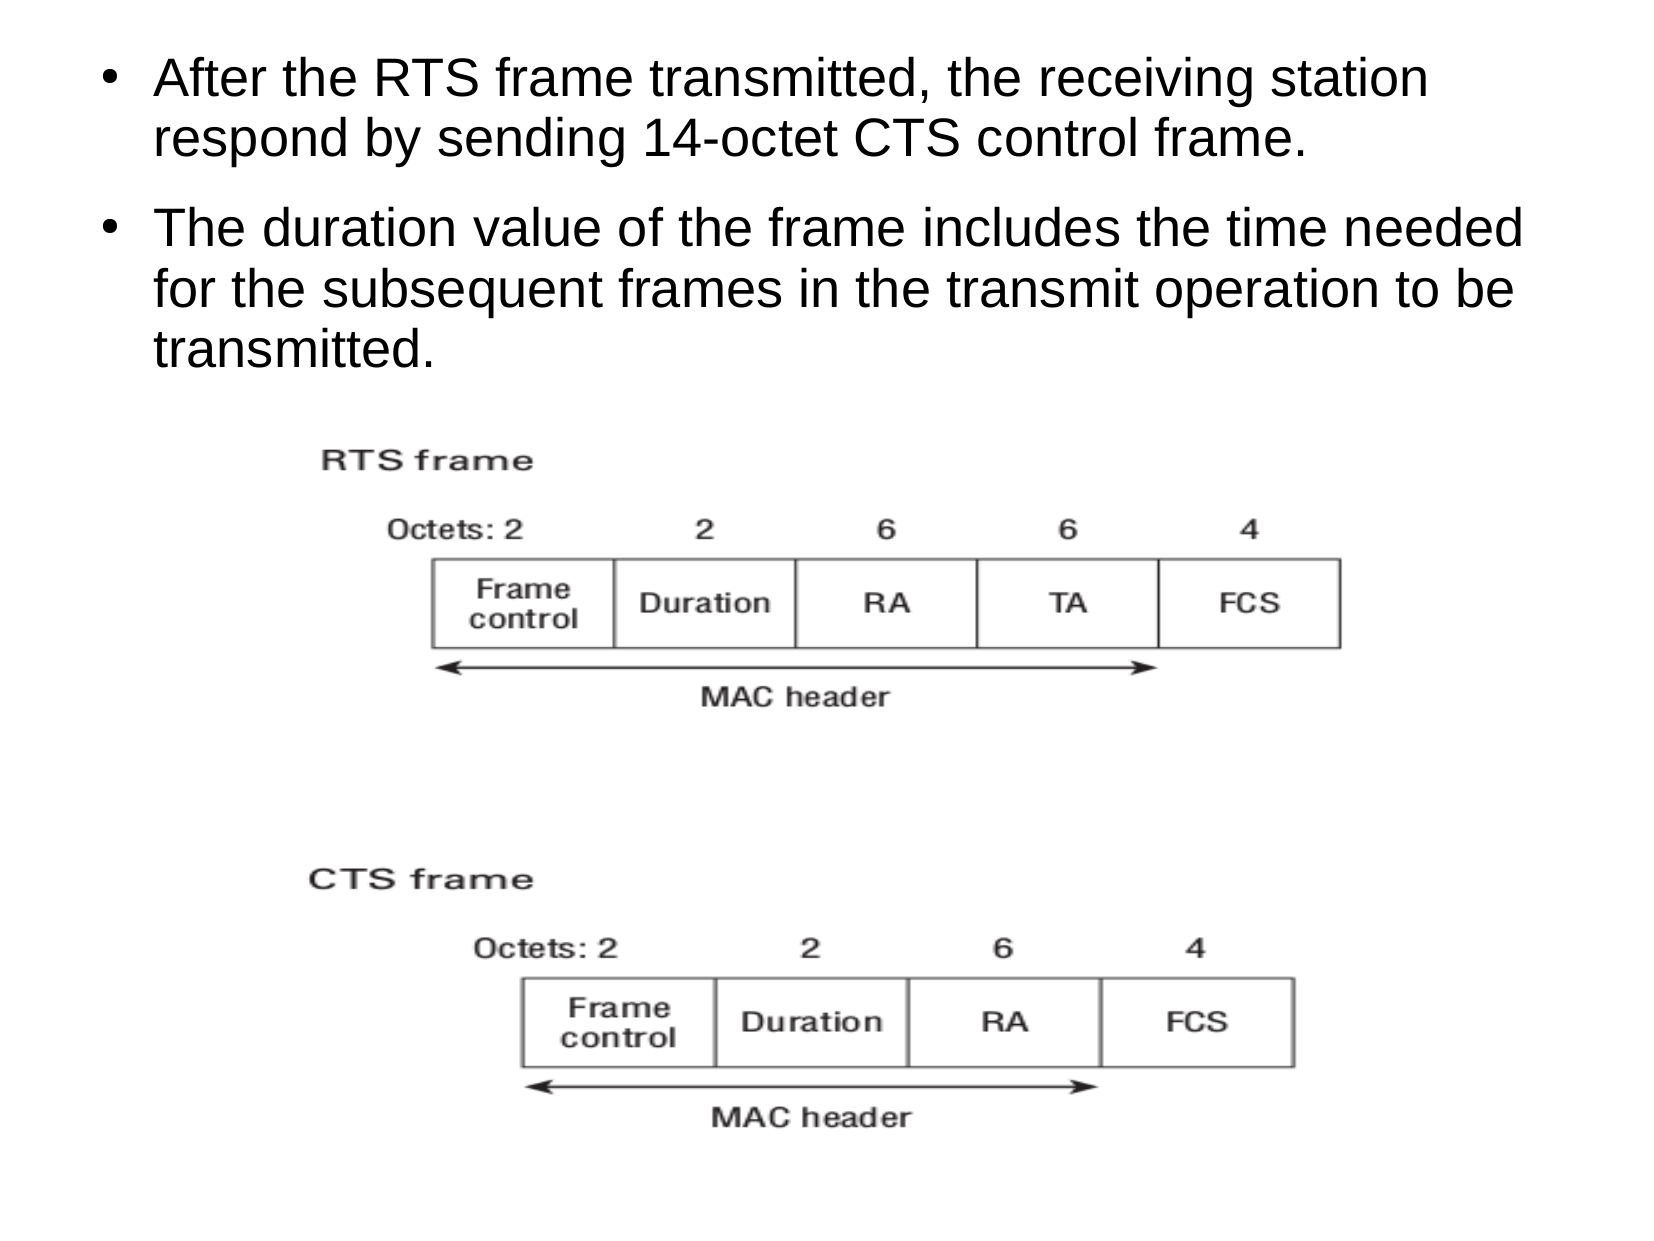

# After the RTS frame transmitted, the receiving station respond by sending 14-octet CTS control frame.
The duration value of the frame includes the time needed for the subsequent frames in the transmit operation to be transmitted.